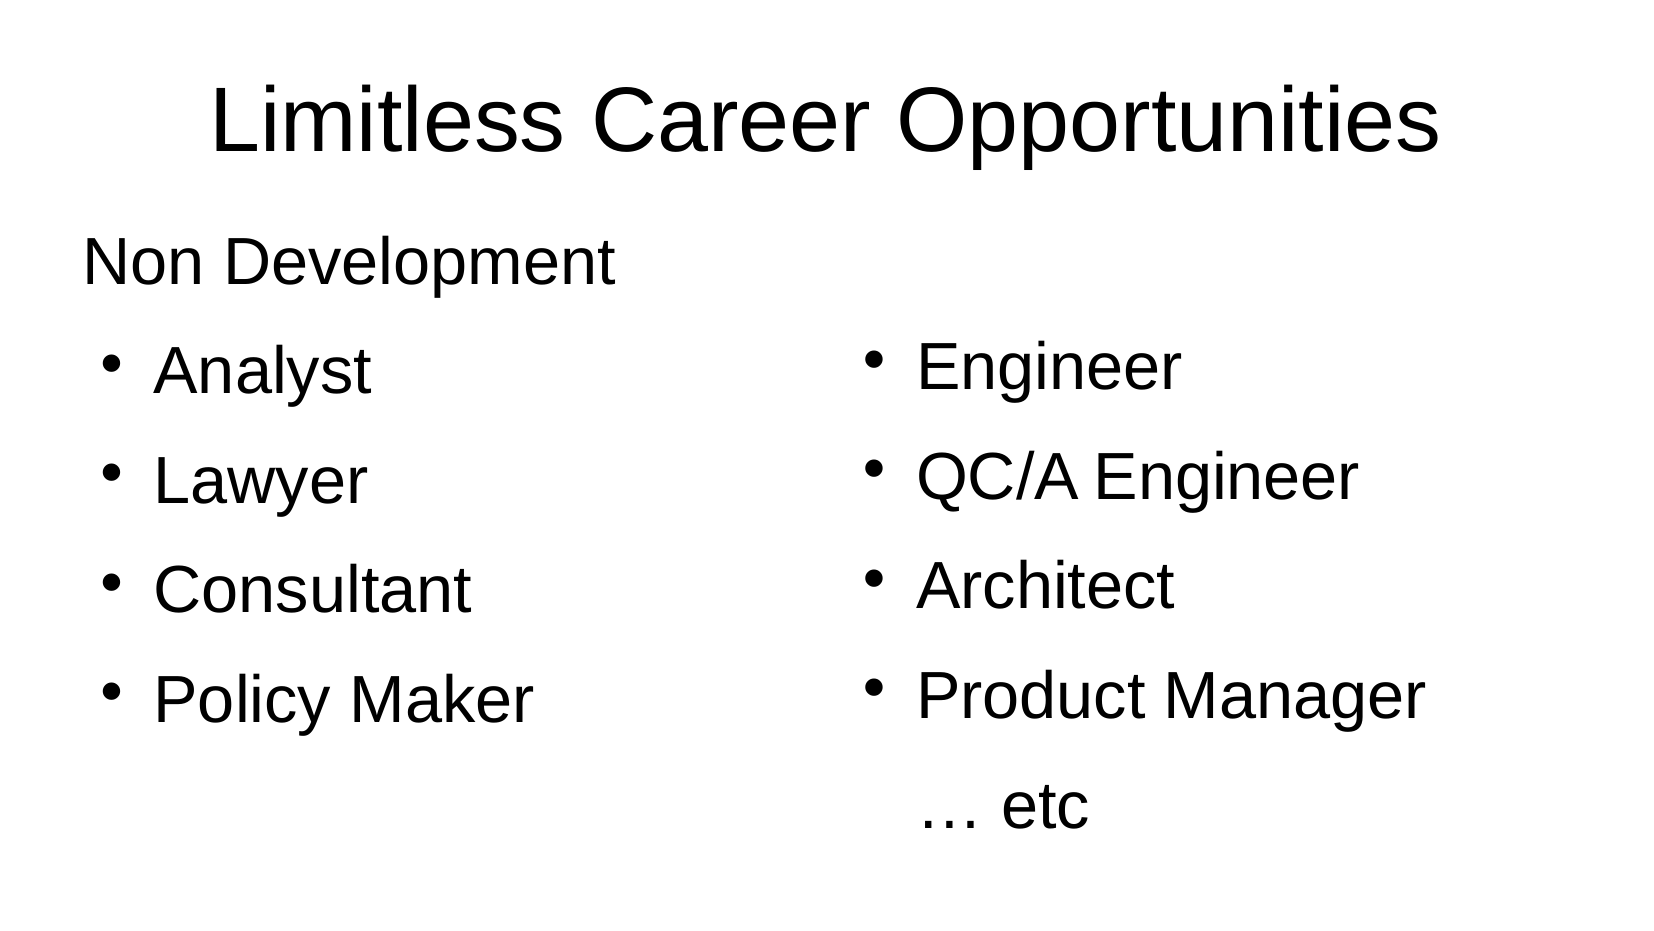

# Limitless Career Opportunities
Non Development
Analyst
Lawyer
Consultant
Policy Maker
Engineer
QC/A Engineer
Architect
Product Manager
… etc